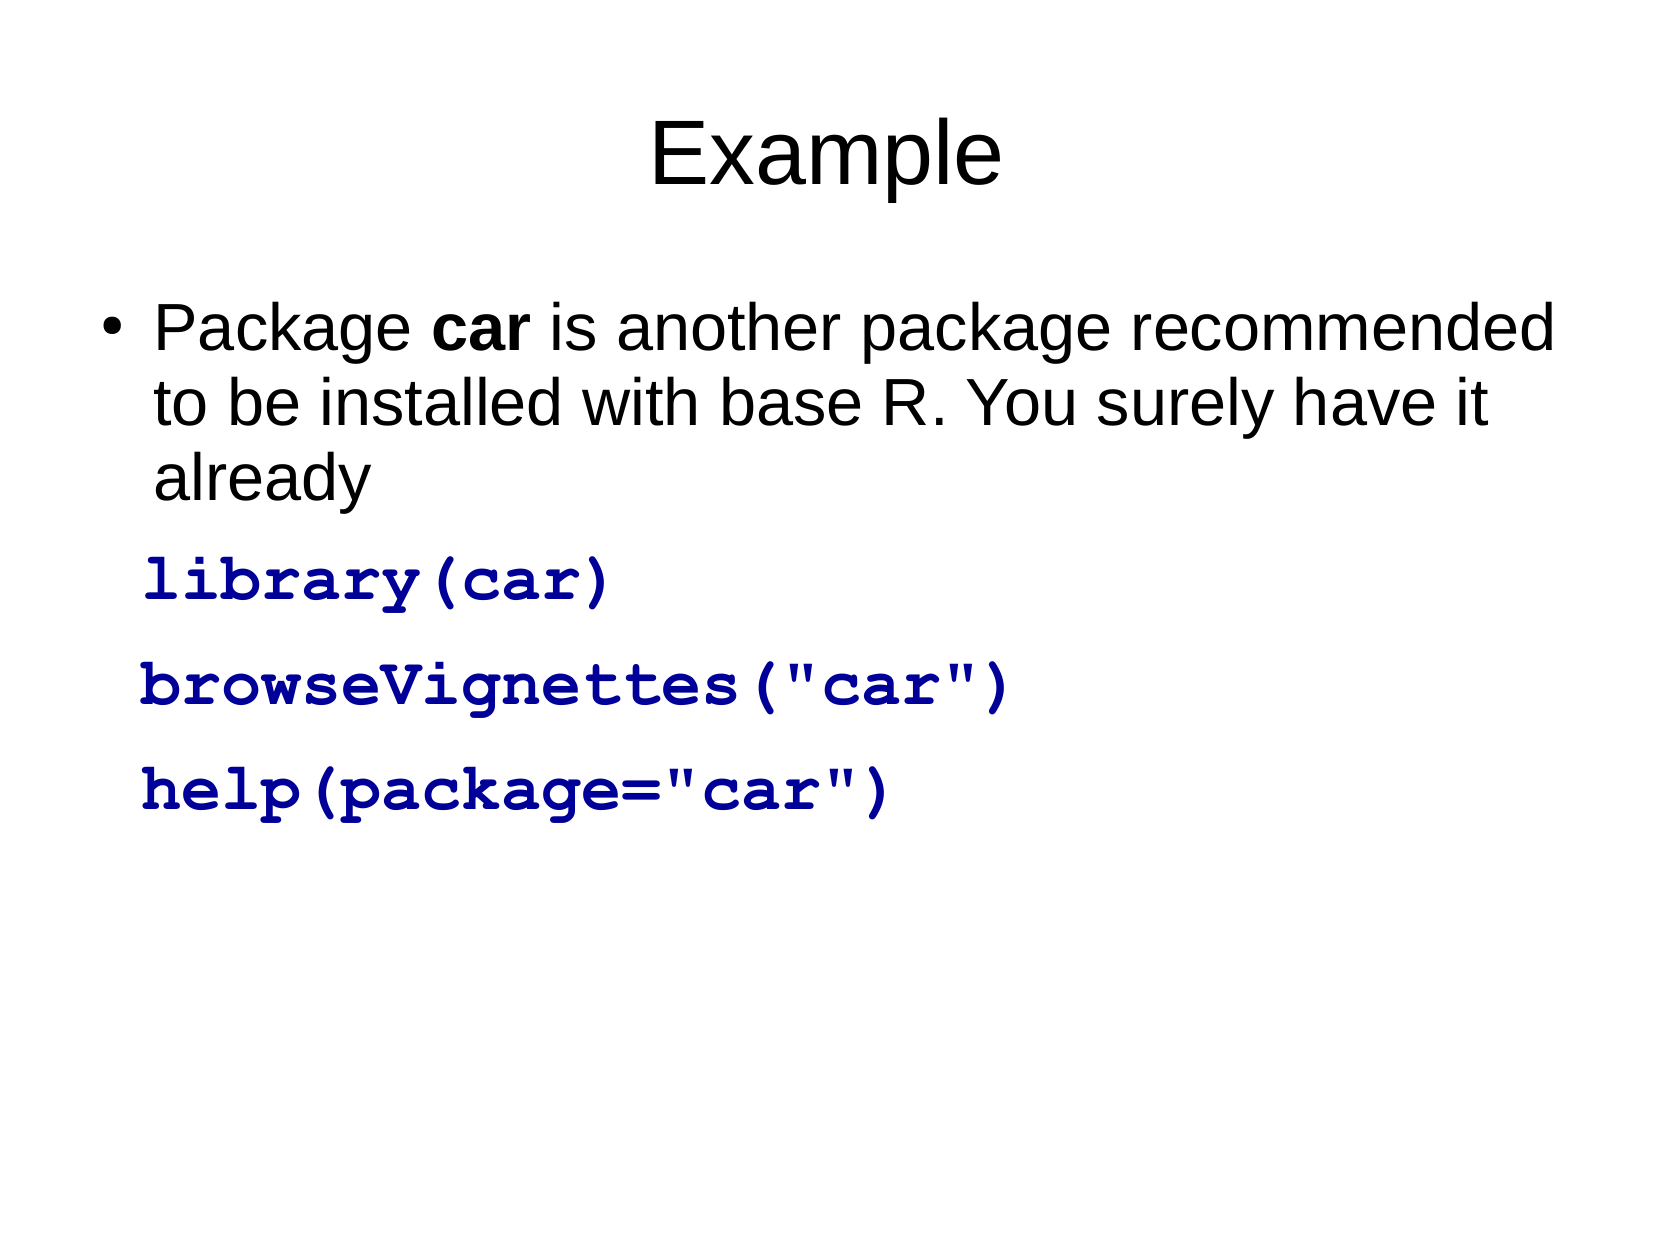

# Example
Package car is another package recommended to be installed with base R. You surely have it already
library(car)
browseVignettes("car")
help(package="car")